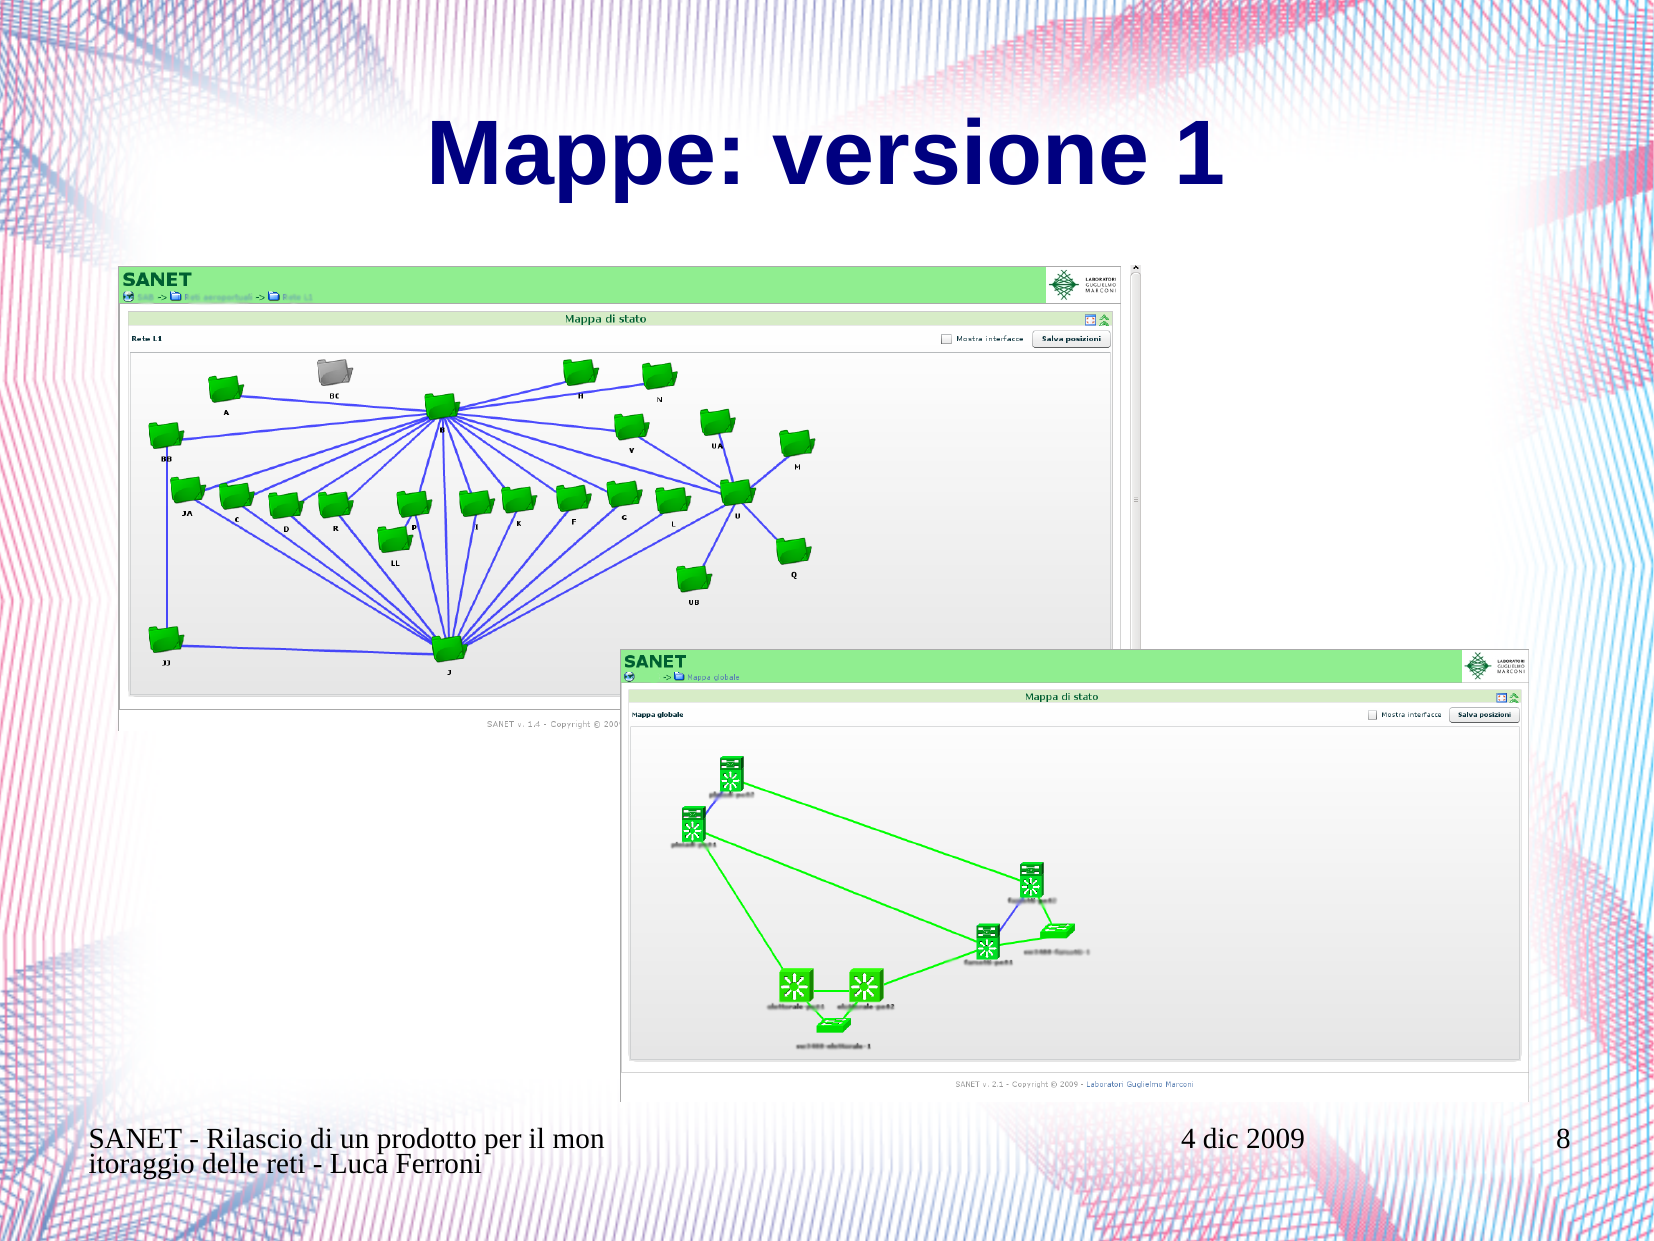

# Mappe: versione 1
SANET - Rilascio di un prodotto per il monitoraggio delle reti - Luca Ferroni
8
4 dic 2009